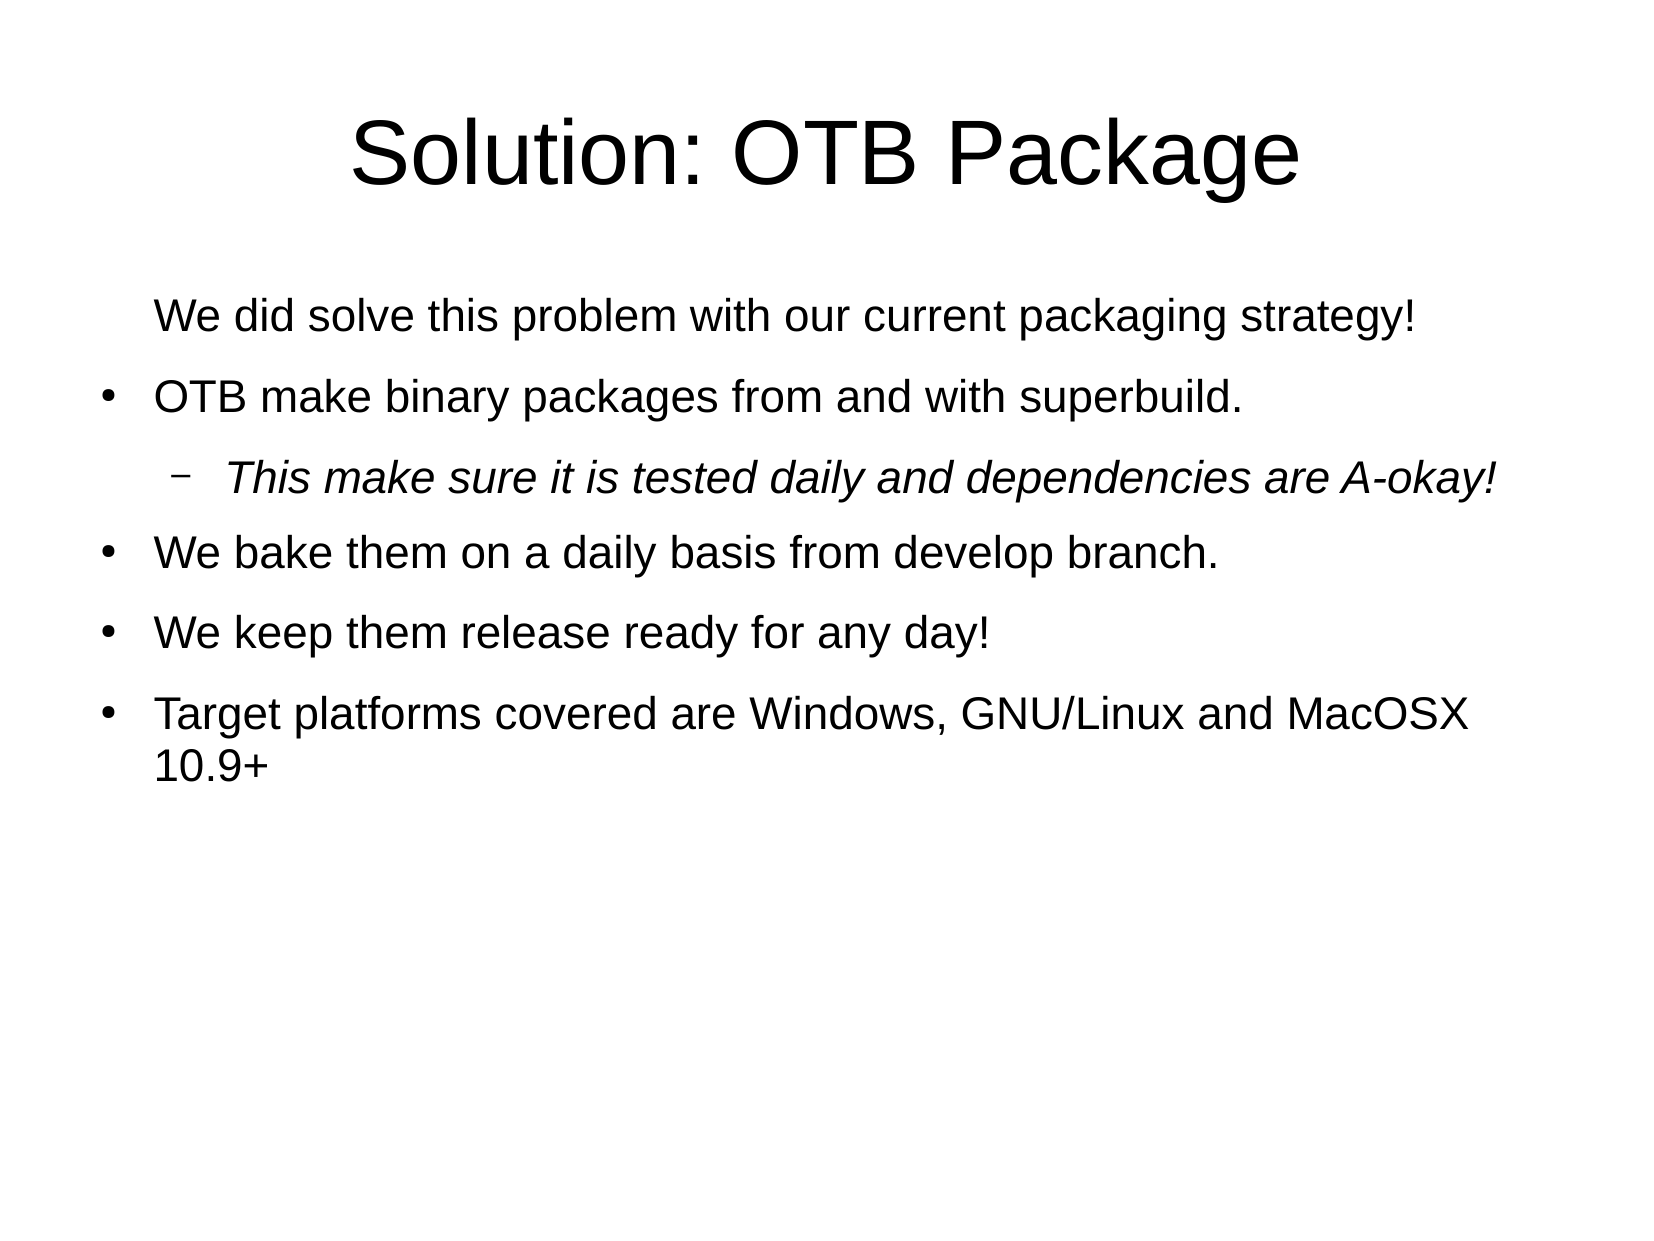

# Solution: OTB Package
We did solve this problem with our current packaging strategy!
OTB make binary packages from and with superbuild.
This make sure it is tested daily and dependencies are A-okay!
We bake them on a daily basis from develop branch.
We keep them release ready for any day!
Target platforms covered are Windows, GNU/Linux and MacOSX 10.9+